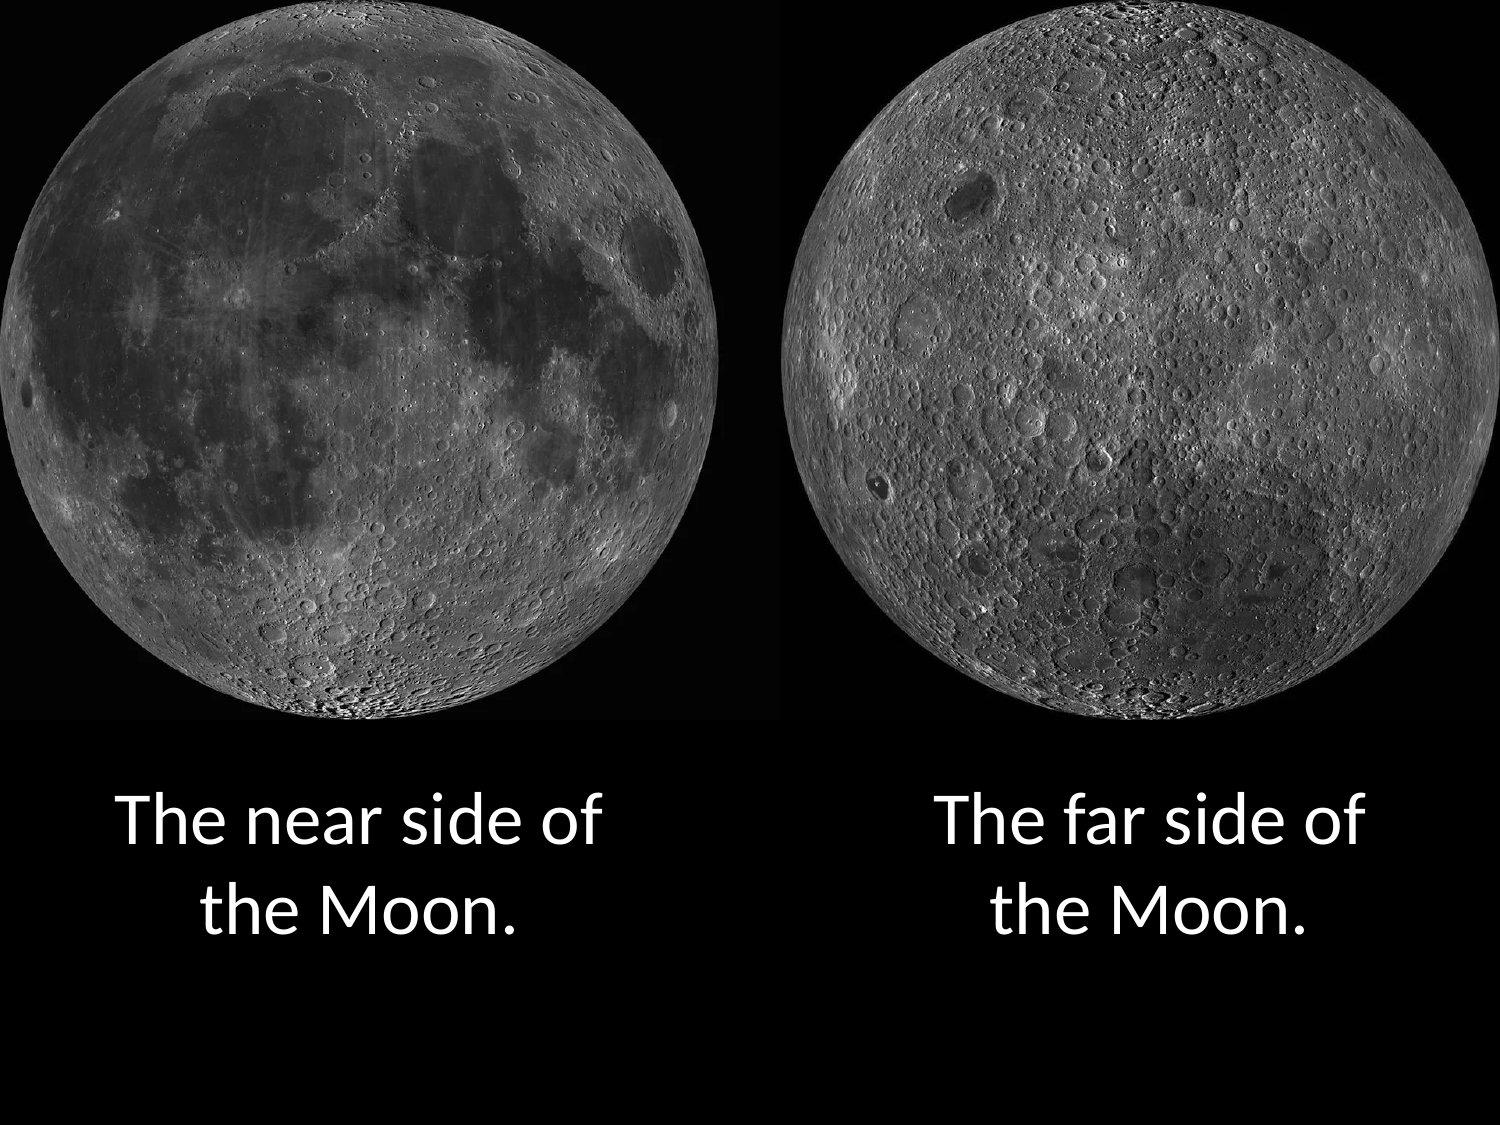

The near side of the Moon.
The far side of the Moon.